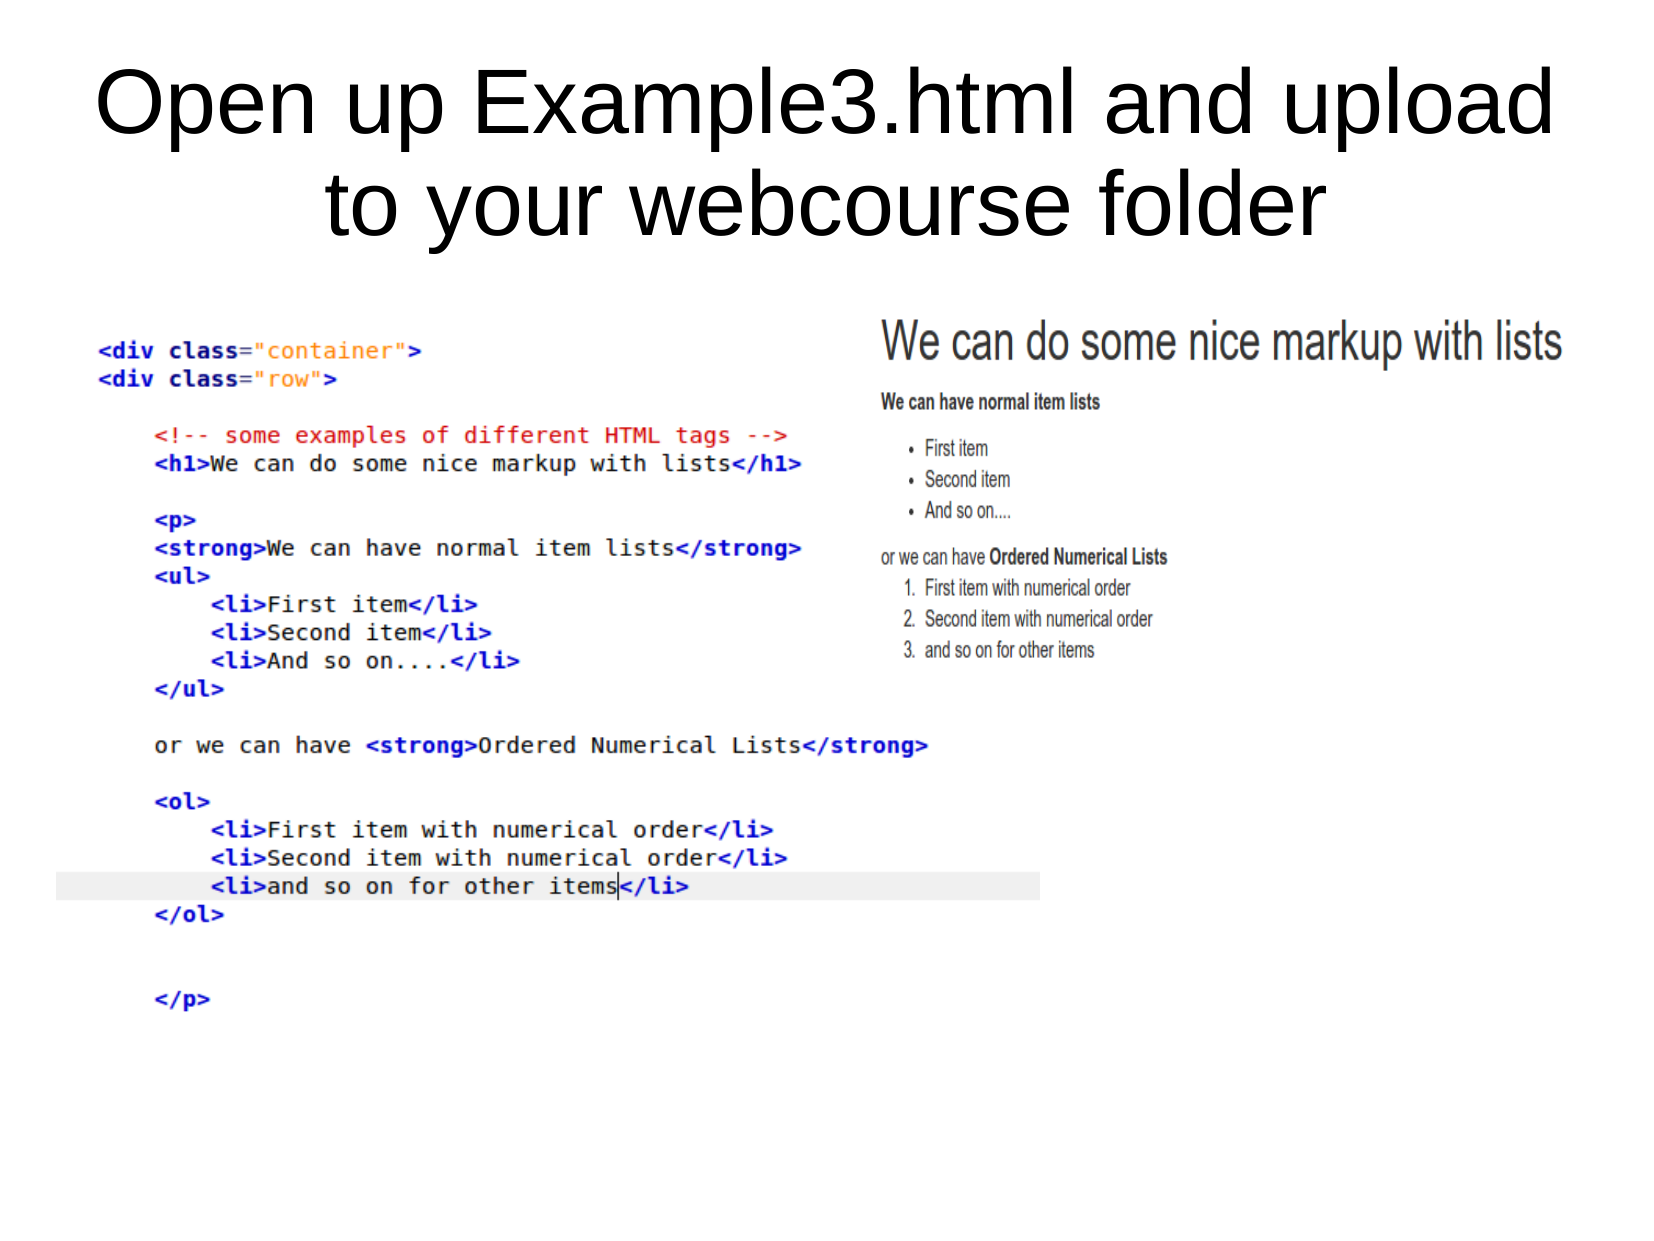

# Open up Example3.html and upload to your webcourse folder